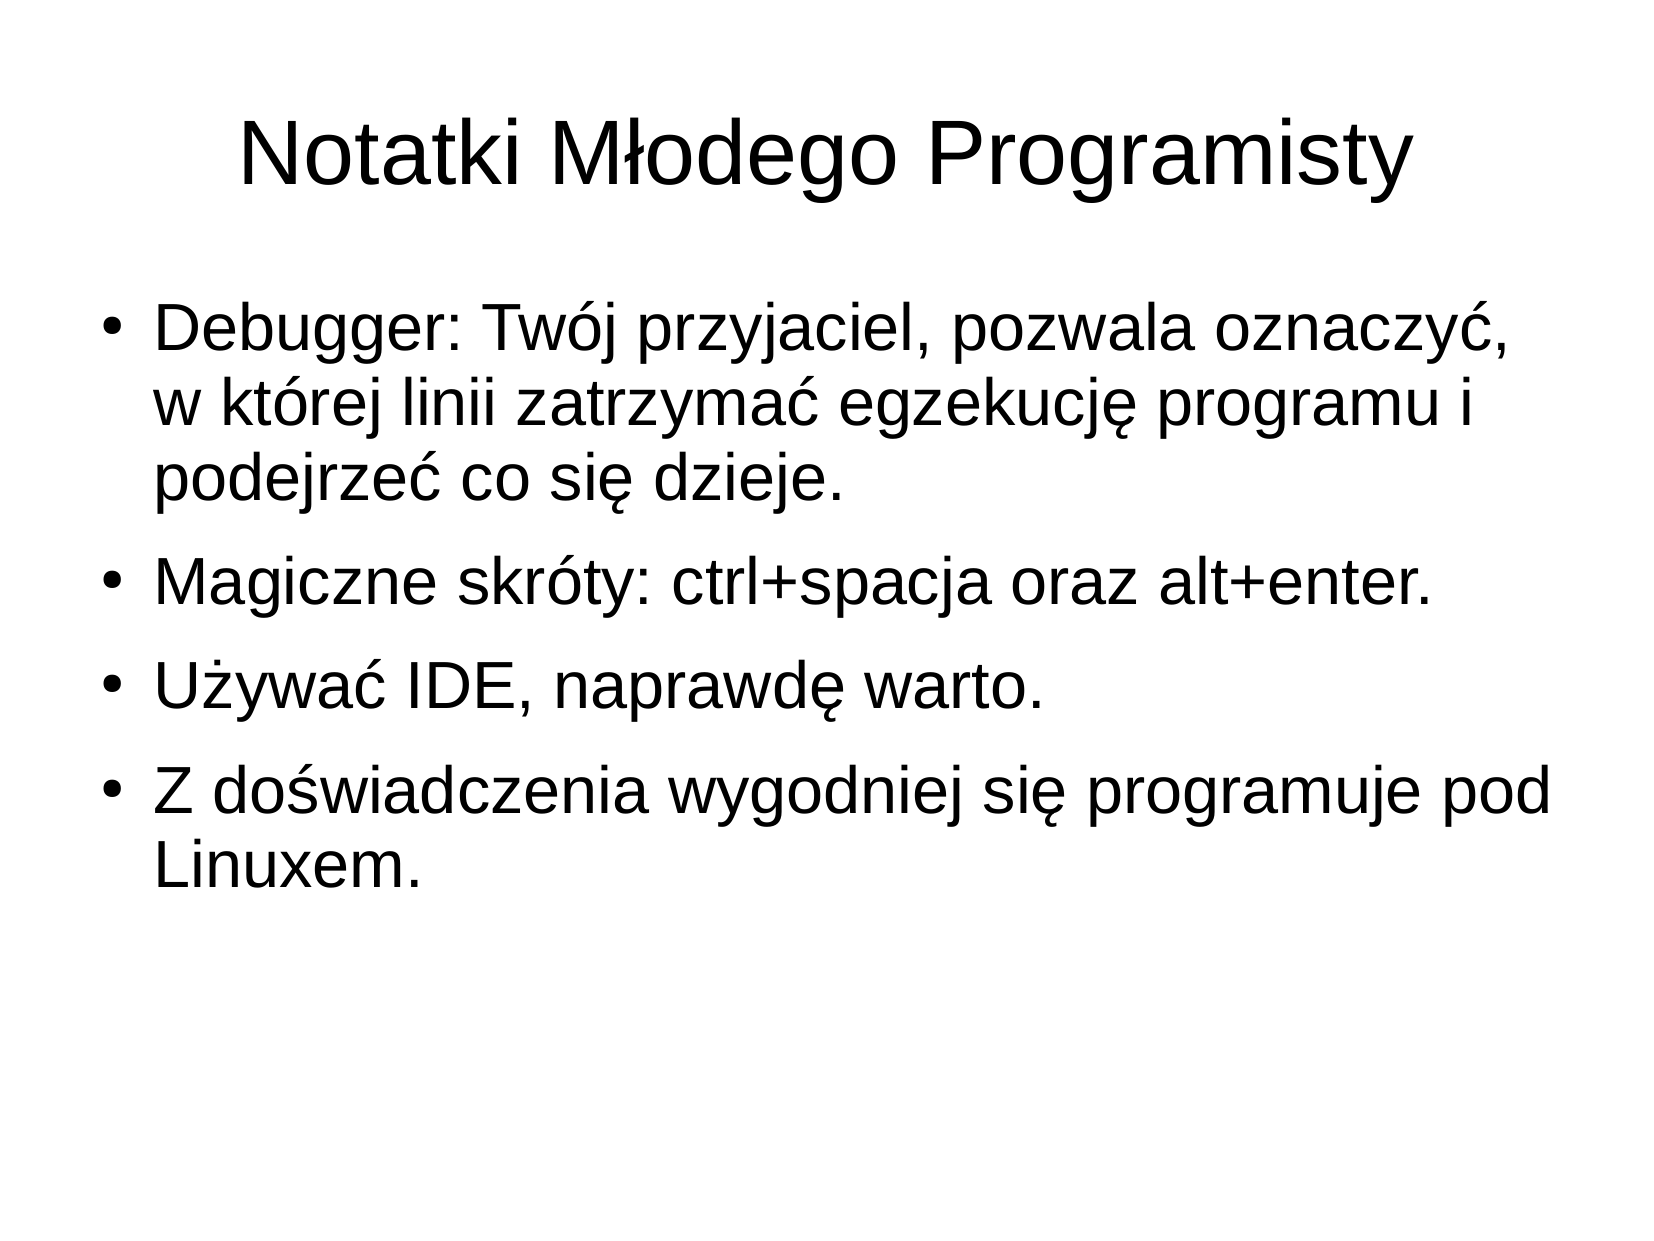

# Notatki Młodego Programisty
Debugger: Twój przyjaciel, pozwala oznaczyć, w której linii zatrzymać egzekucję programu i podejrzeć co się dzieje.
Magiczne skróty: ctrl+spacja oraz alt+enter.
Używać IDE, naprawdę warto.
Z doświadczenia wygodniej się programuje pod Linuxem.